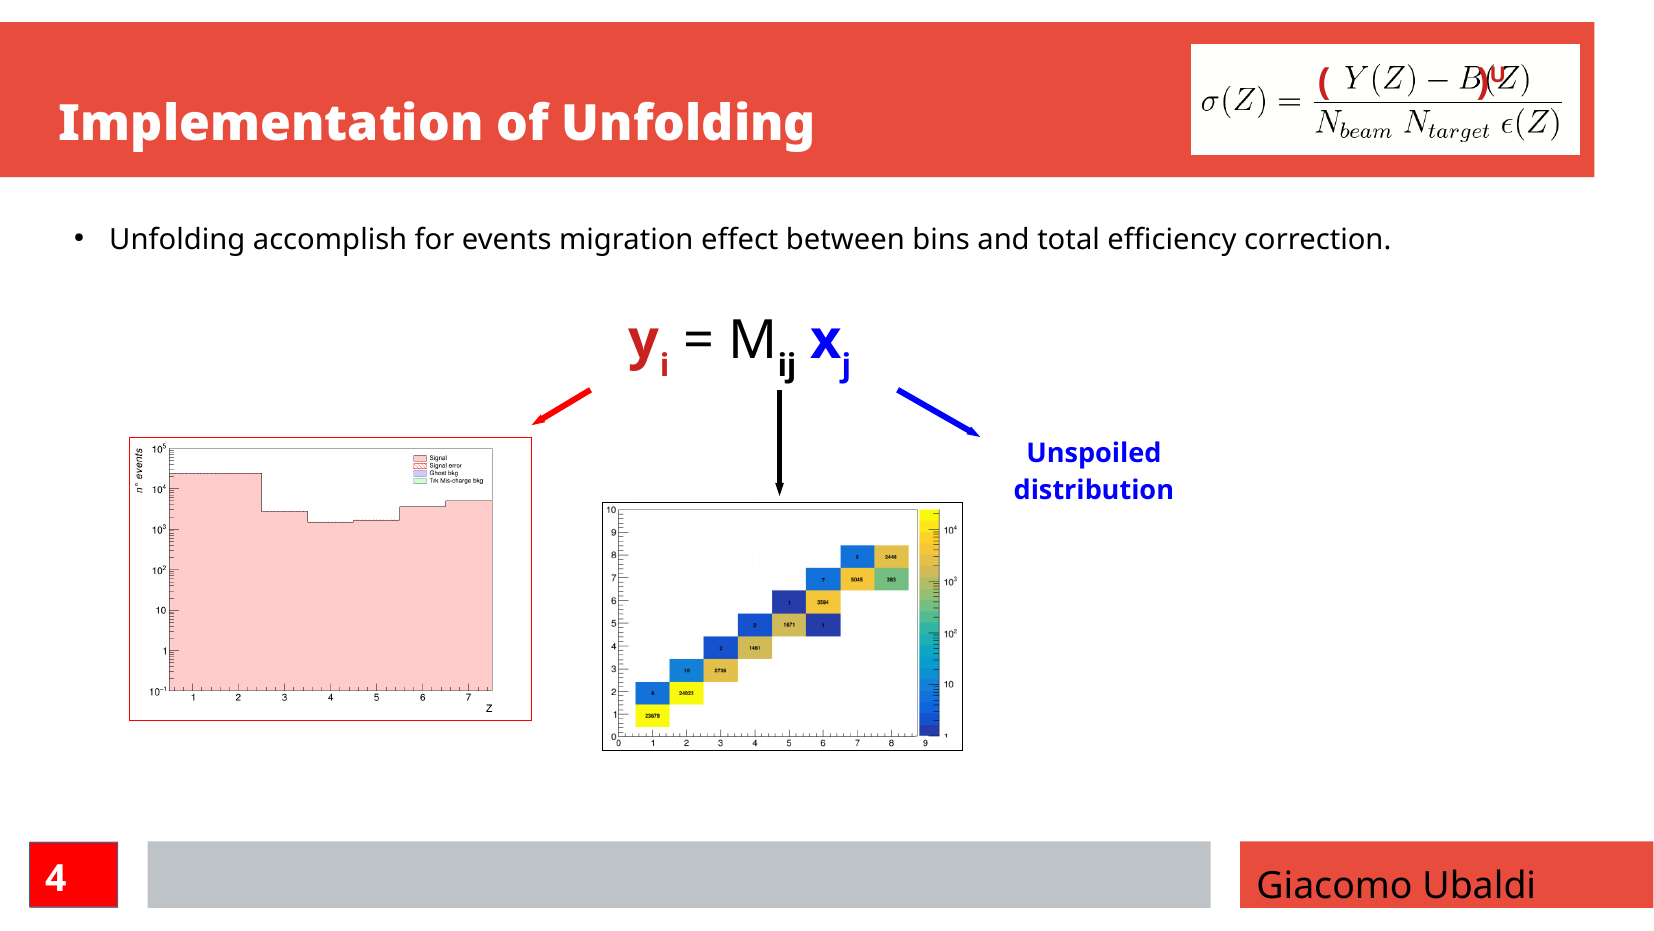

# Implementation of Unfolding
( )U
Unfolding accomplish for events migration effect between bins and total efficiency correction.
yi = Mij xj
Unspoiled
distribution
Reconstructed
distribution
Migration
matrix
9
4
Giacomo Ubaldi